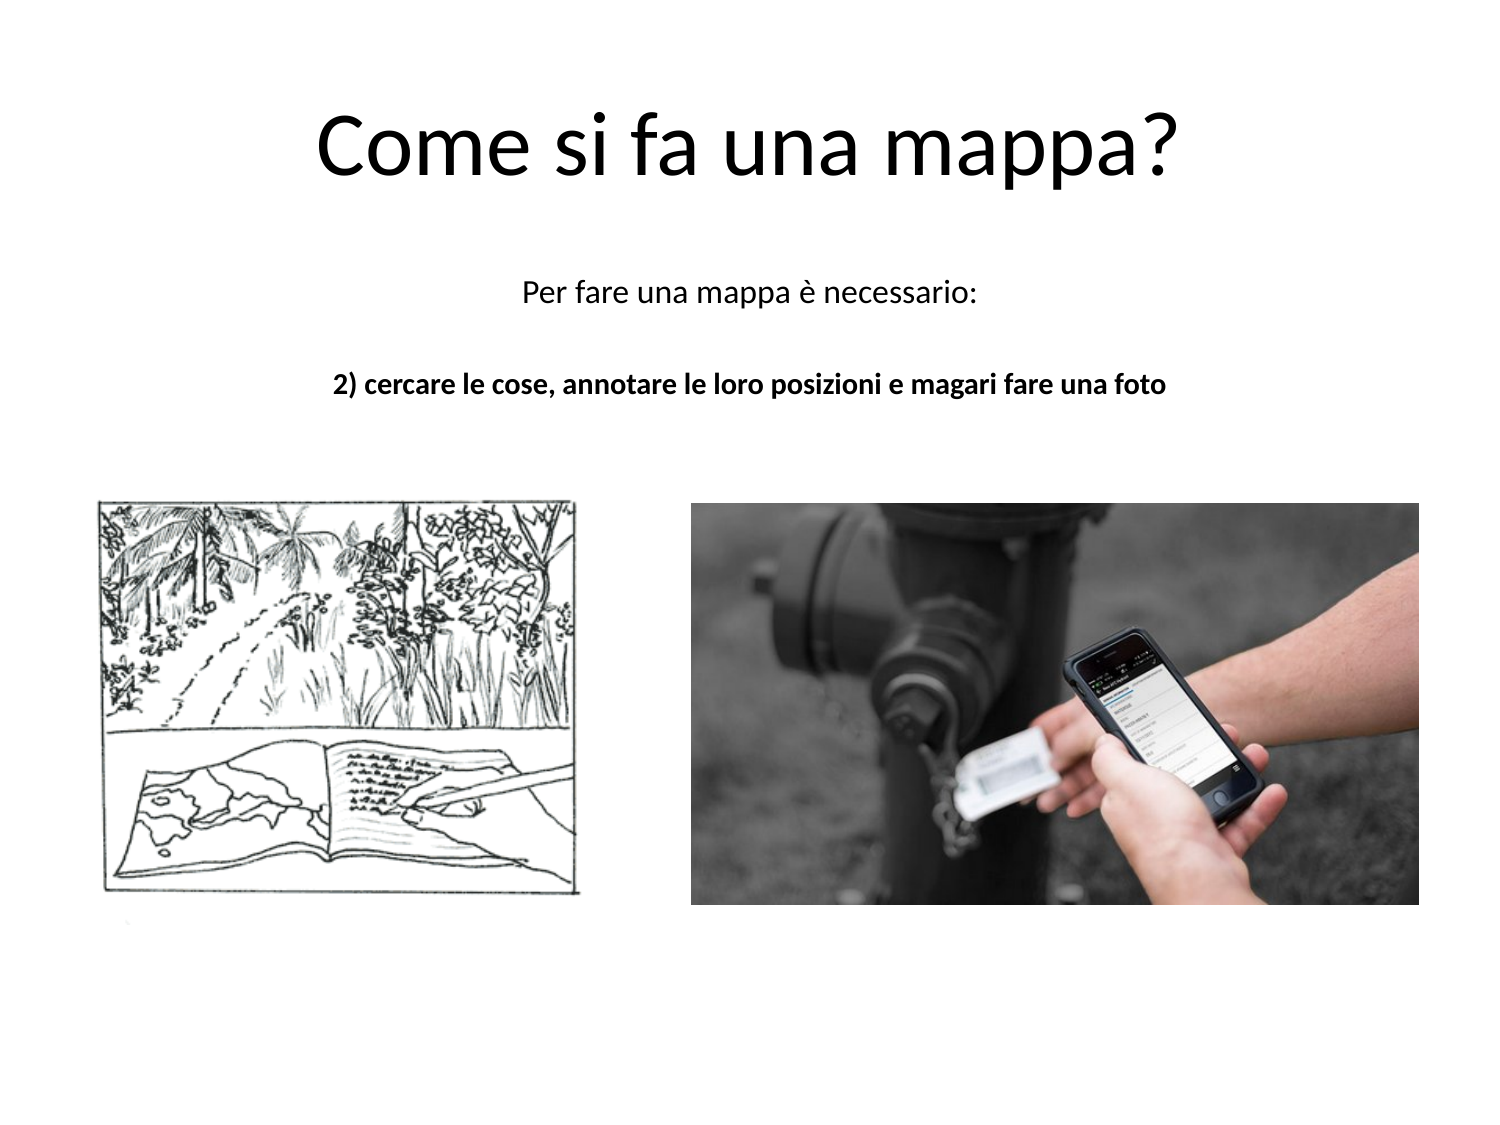

# Come si fa una mappa?
Per fare una mappa è necessario:
2) cercare le cose, annotare le loro posizioni e magari fare una foto